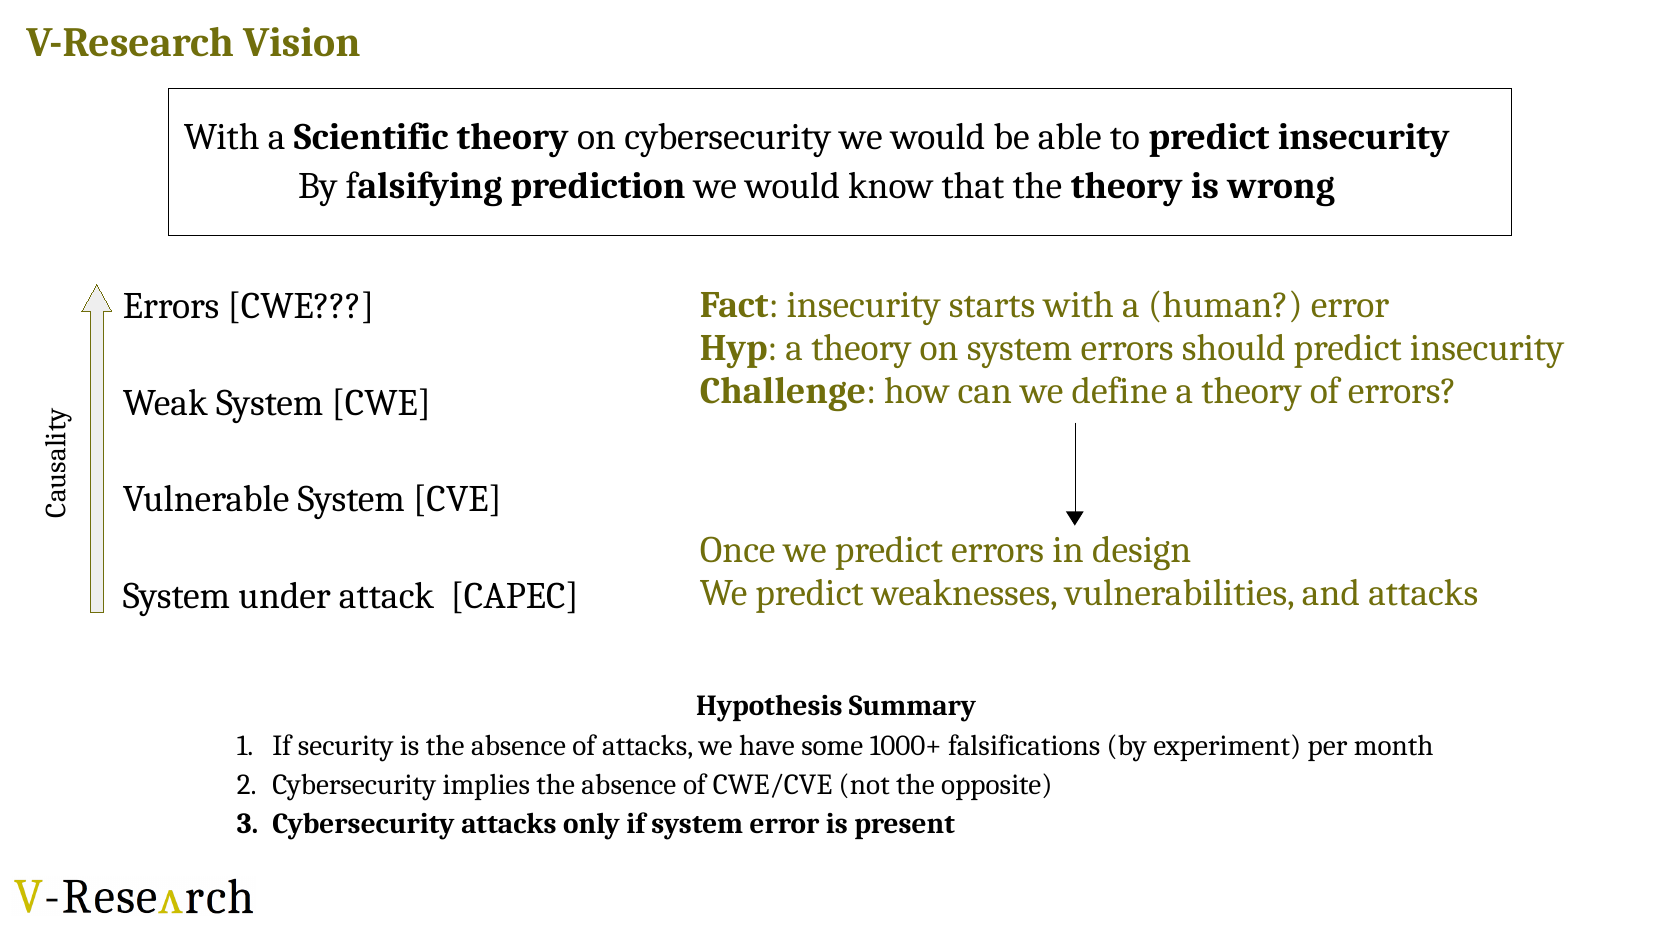

V-Research Vision
With a Scientific theory on cybersecurity we would be able to predict insecurity
By falsifying prediction we would know that the theory is wrong
Fact: insecurity starts with a (human?) error
Hyp: a theory on system errors should predict insecurity
Challenge: how can we define a theory of errors?
Errors [CWE???]
Weak System [CWE]
Causality
Vulnerable System [CVE]
Once we predict errors in design
We predict weaknesses, vulnerabilities, and attacks
System under attack [CAPEC]
Hypothesis Summary
If security is the absence of attacks, we have some 1000+ falsifications (by experiment) per month
Cybersecurity implies the absence of CWE/CVE (not the opposite)
Cybersecurity attacks only if system error is present